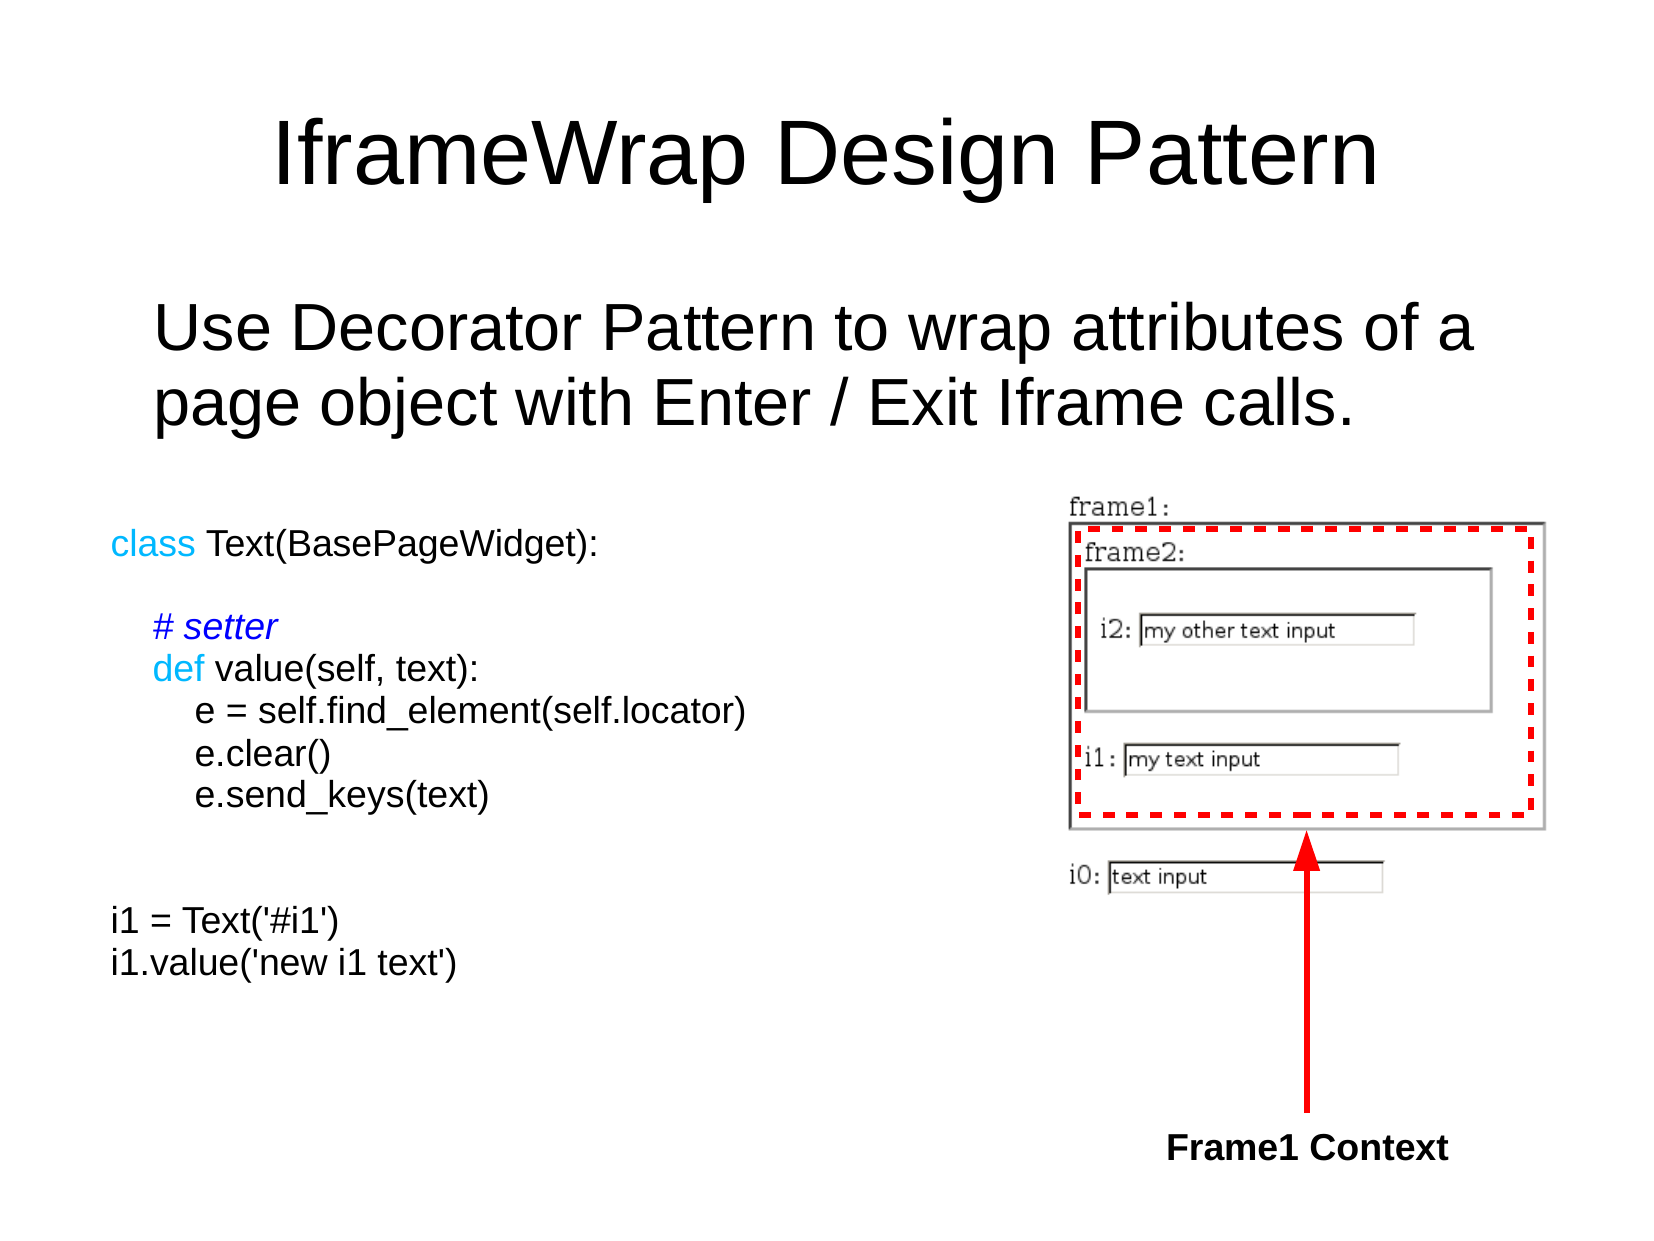

# IframeWrap Design Pattern
Use Decorator Pattern to wrap attributes of a page object with Enter / Exit Iframe calls.
class Text(BasePageWidget):
 # setter
 def value(self, text):
 e = self.find_element(self.locator)
 e.clear()
 e.send_keys(text)
i1 = Text('#i1')
i1.value('new i1 text')
Frame1 Context